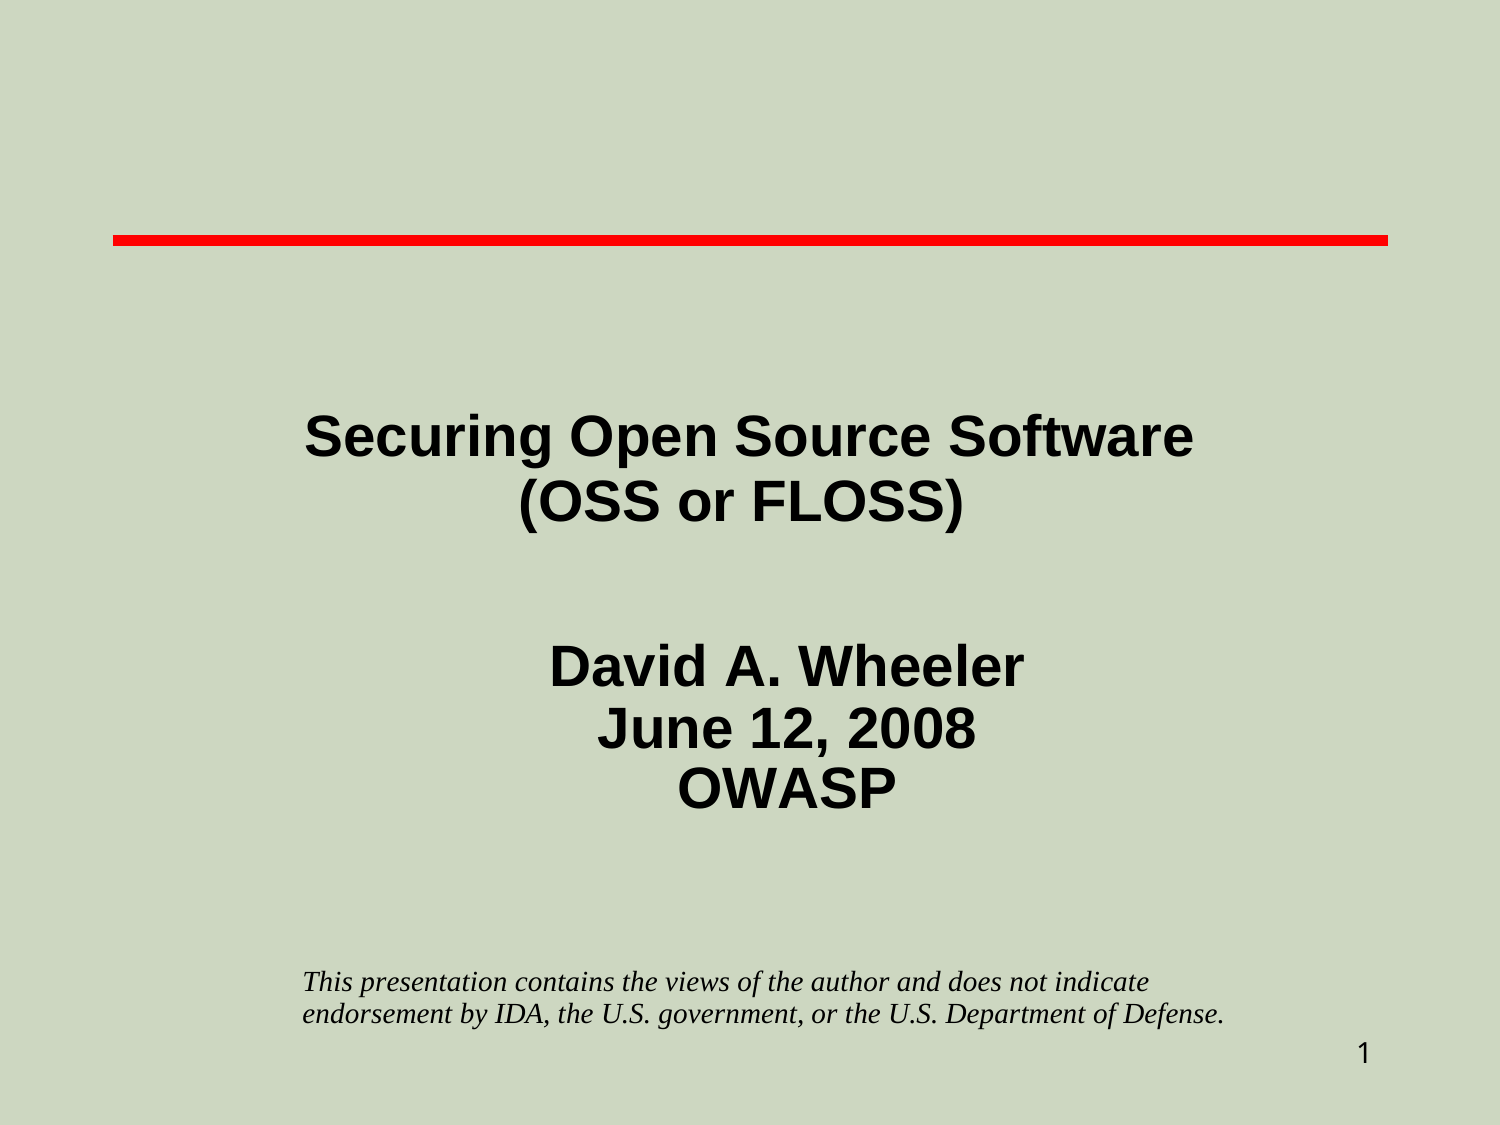

# Securing Open Source Software (OSS or FLOSS)
David A. Wheeler
June 12, 2008
OWASP
This presentation contains the views of the author and does not indicate endorsement by IDA, the U.S. government, or the U.S. Department of Defense.